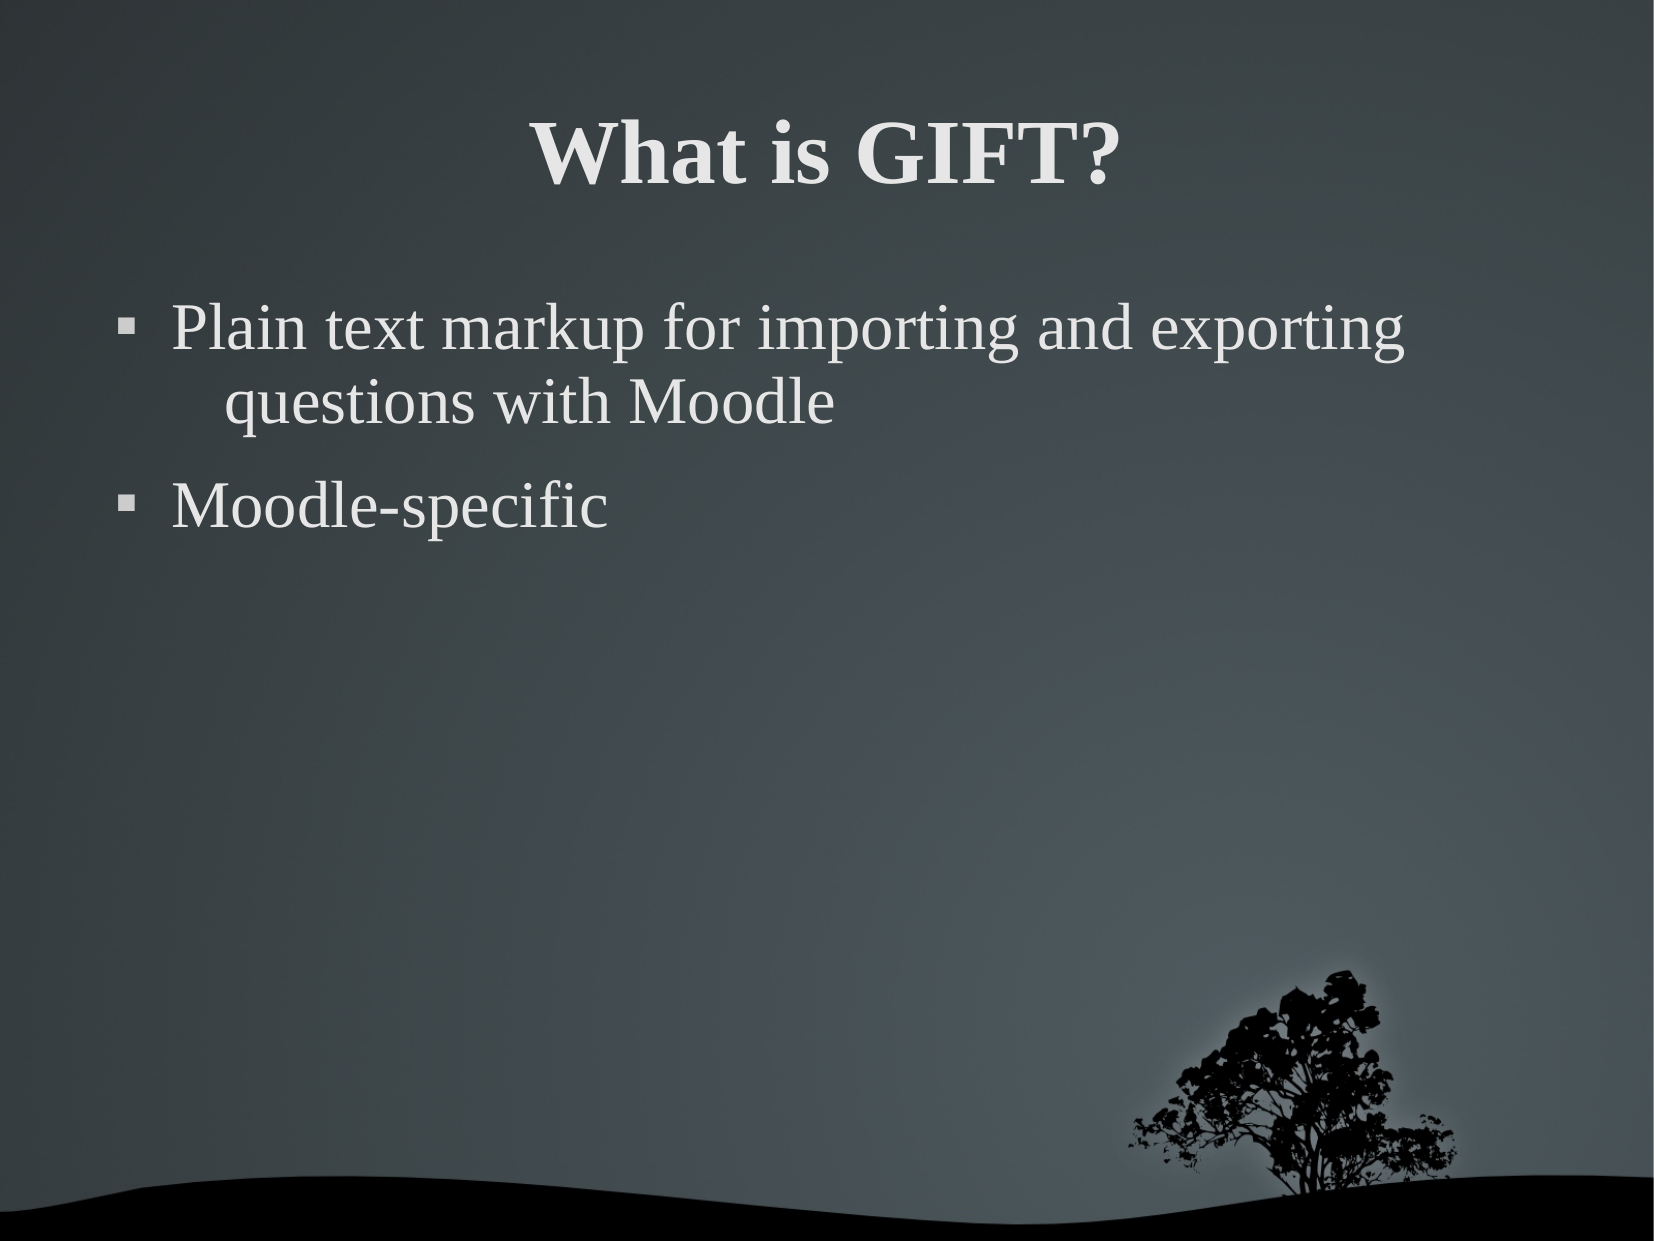

# What is GIFT?
Plain text markup for importing and exporting questions with Moodle
Moodle-specific